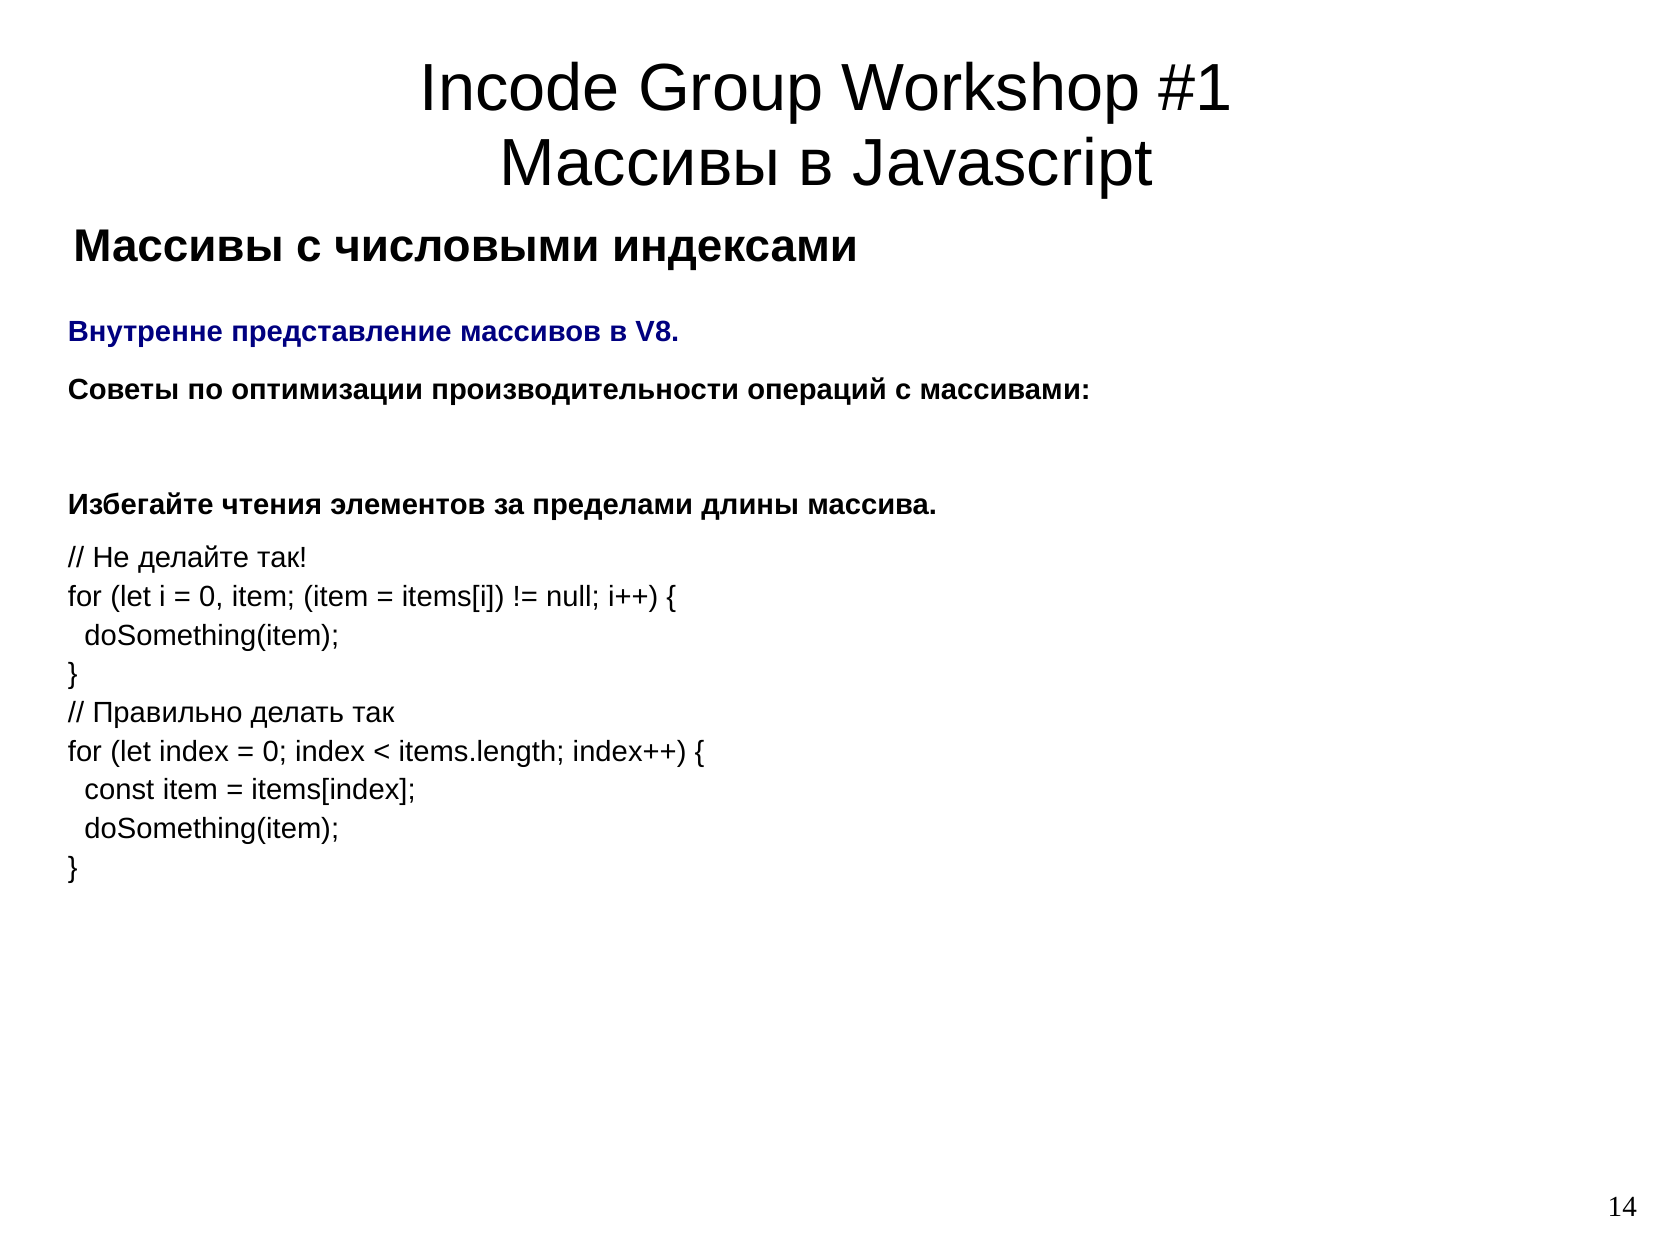

# Incode Group Workshop #1 Массивы в Javascript
Массивы с числовыми индексами
Внутренне представление массивов в V8.
Советы по оптимизации производительности операций с массивами:
Избегайте чтения элементов за пределами длины массива.
// Не делайте так!
for (let i = 0, item; (item = items[i]) != null; i++) {
 doSomething(item);
}
// Правильно делать так
for (let index = 0; index < items.length; index++) {
 const item = items[index];
 doSomething(item);
}
14